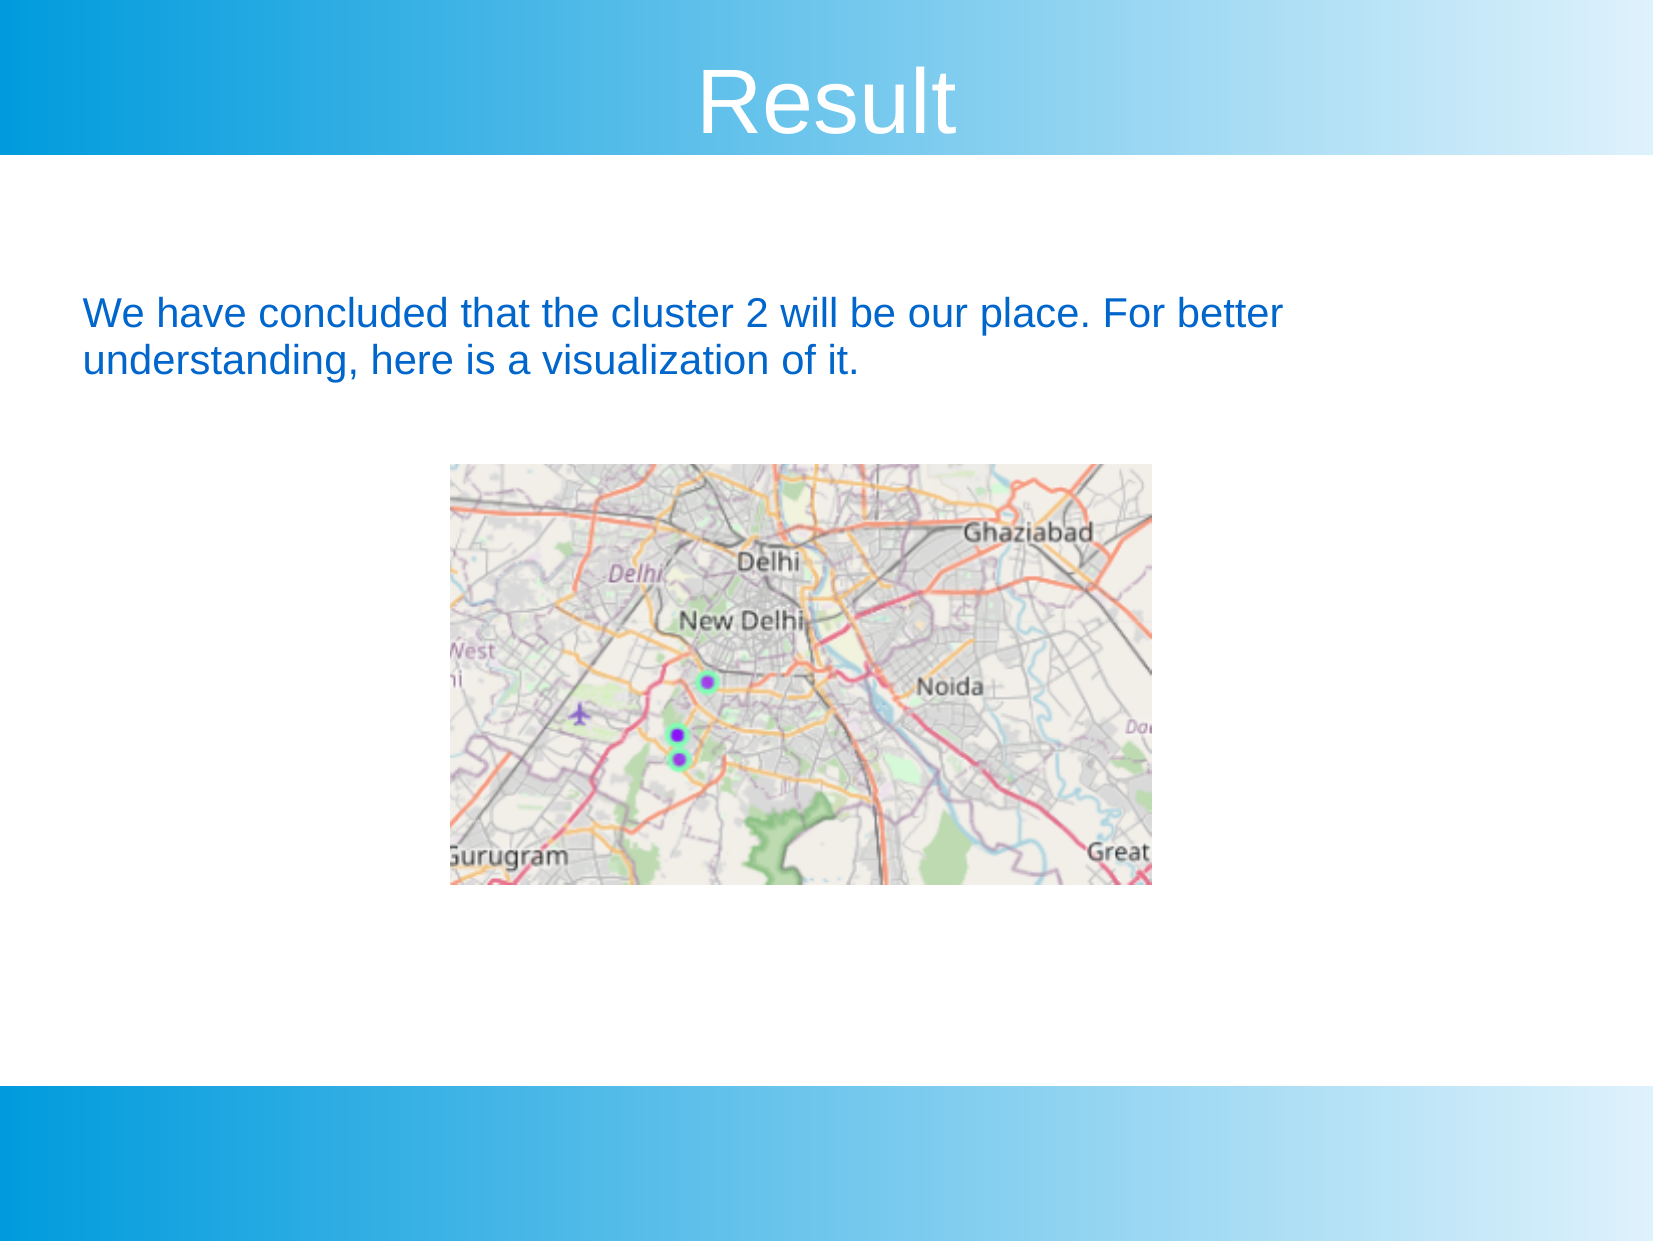

# Result
We have concluded that the cluster 2 will be our place. For better understanding, here is a visualization of it.